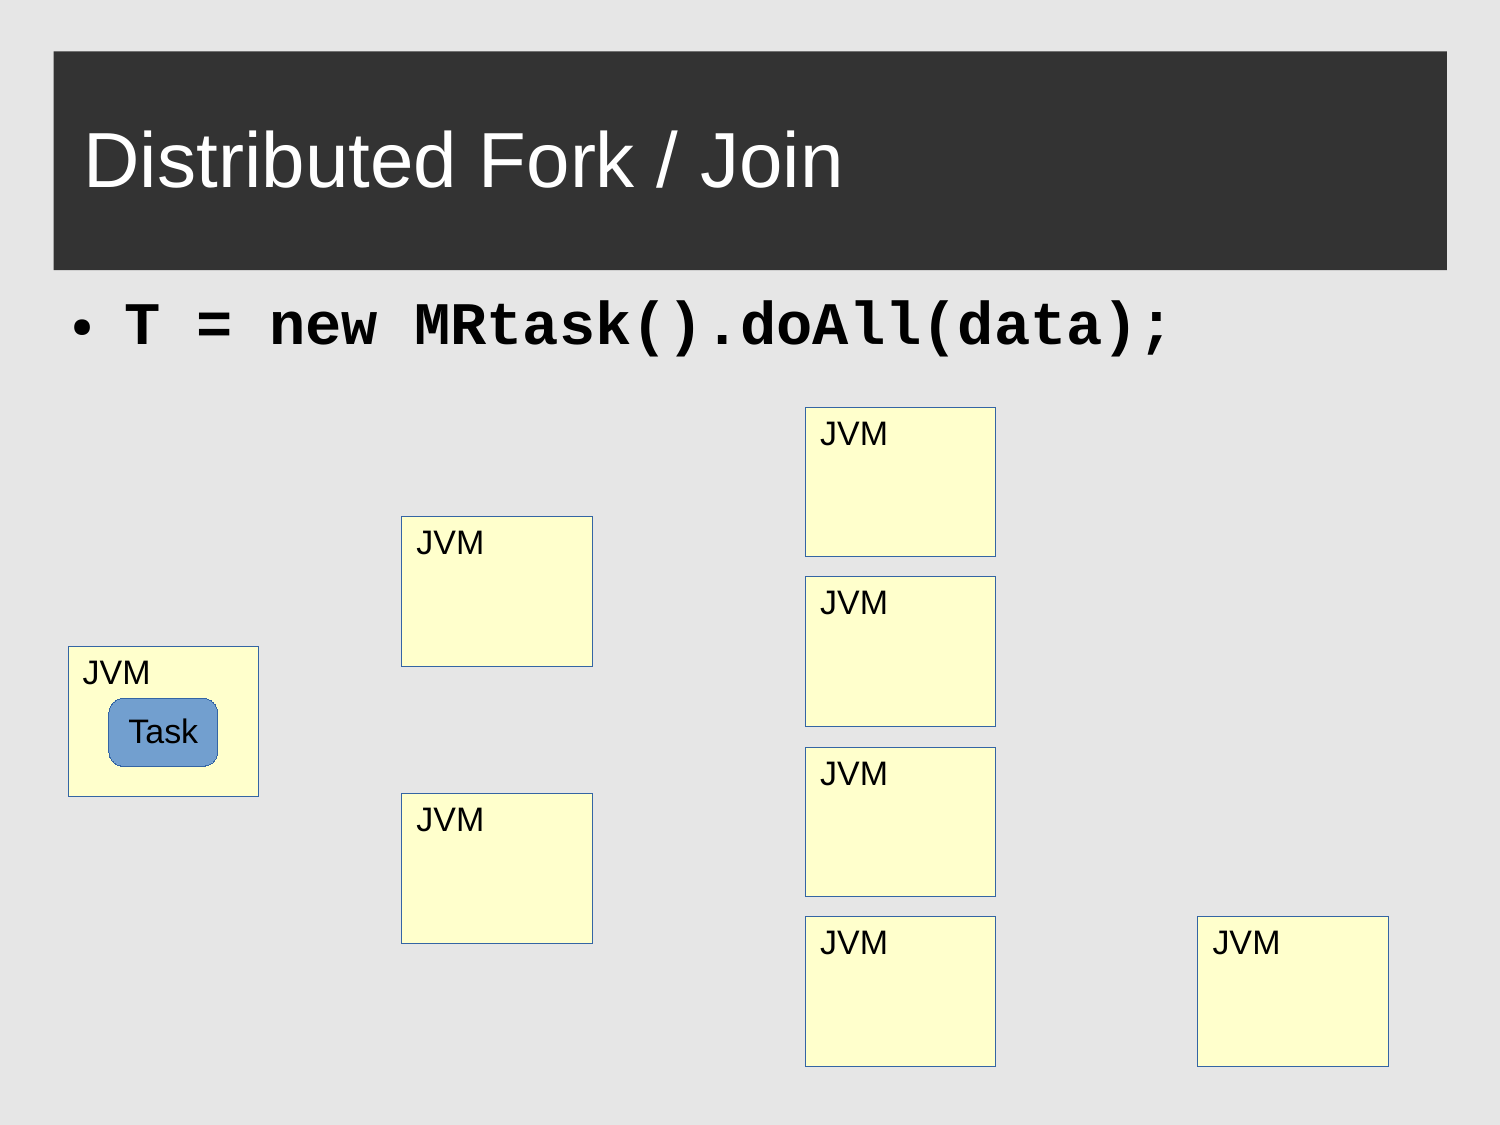

# Distributed Fork / Join
T = new MRtask().doAll(data);
JVM
JVM
JVM
JVM
Task
JVM
JVM
JVM
JVM